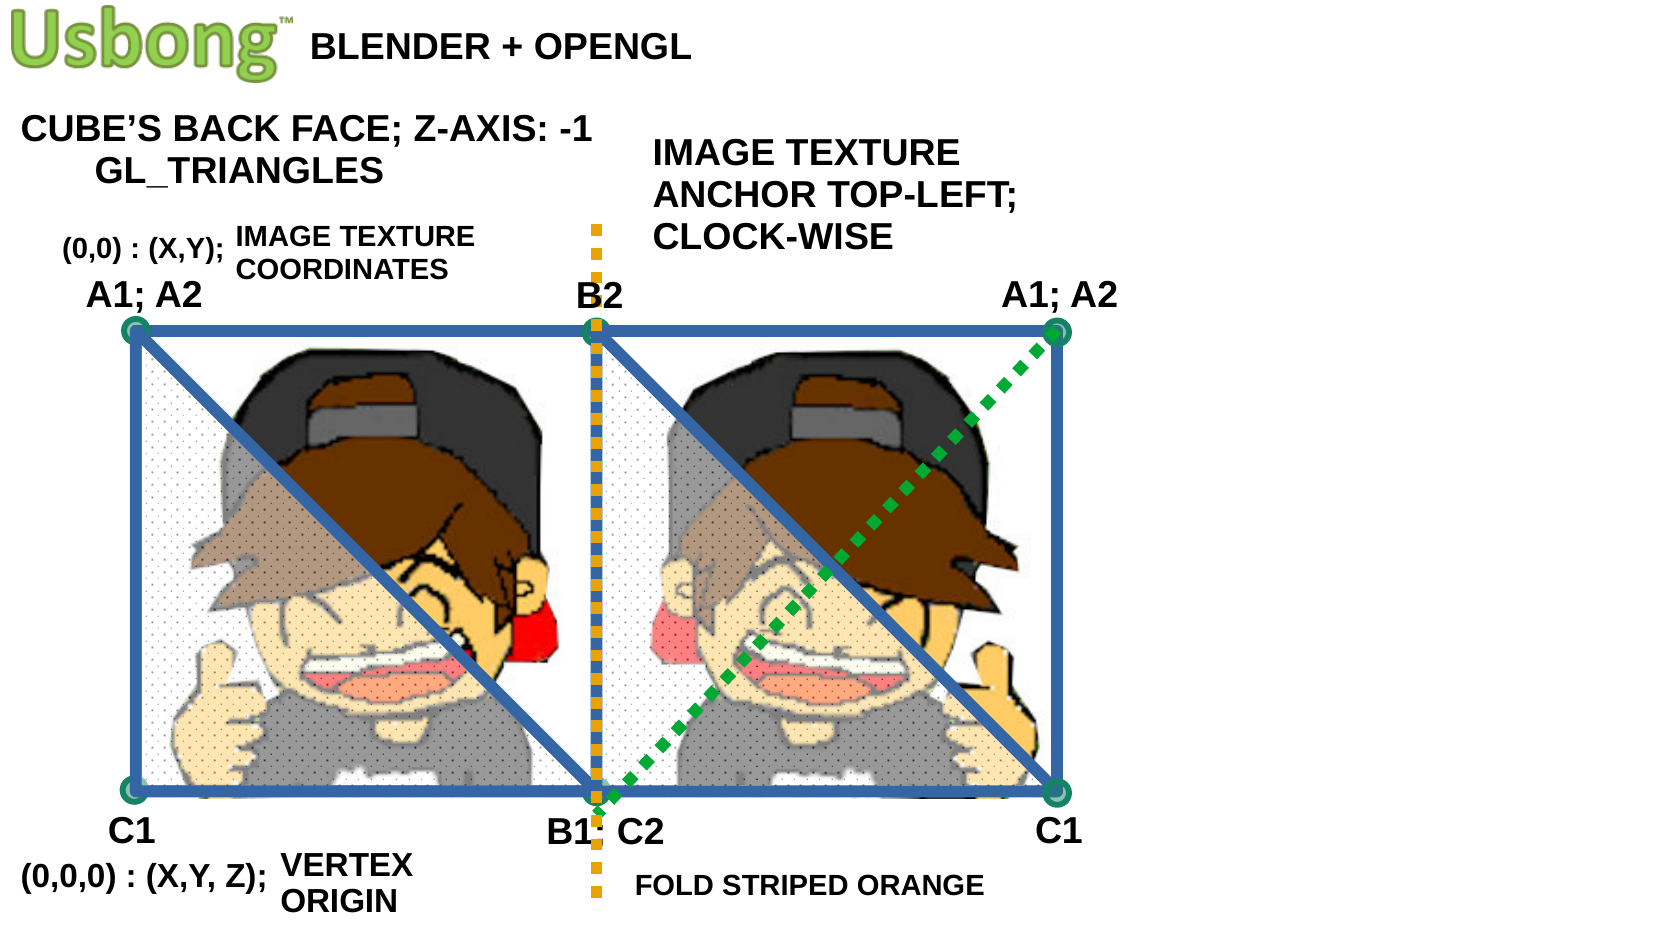

BLENDER + OPENGL
CUBE’S BACK FACE; Z-AXIS: -1
	GL_TRIANGLES
IMAGE TEXTURE
ANCHOR TOP-LEFT;
CLOCK-WISE
IMAGE TEXTURE
COORDINATES
(0,0) : (X,Y);
A1; A2
A1; A2
B2
C1
C1
B1; C2
VERTEX
ORIGIN
(0,0,0) : (X,Y, Z);
FOLD STRIPED ORANGE